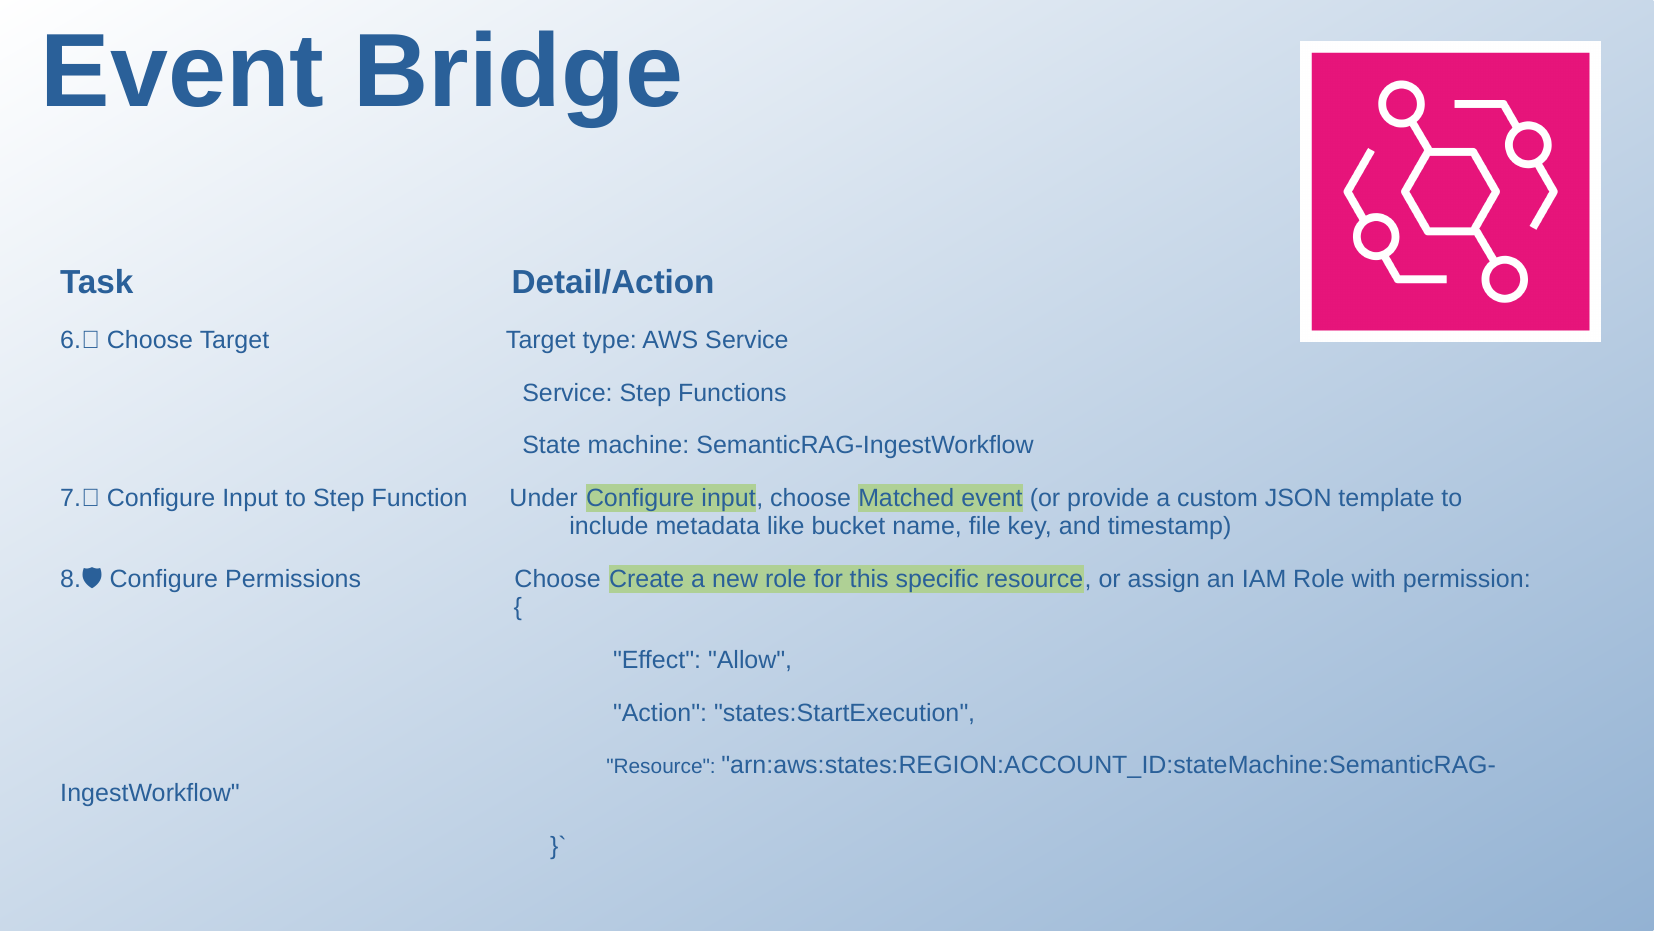

Event Bridge
Task Detail/Action
6.🔗 Choose Target Target type: AWS Service
 Service: Step Functions
 State machine: SemanticRAG-IngestWorkflow
7.🧱 Configure Input to Step Function Under Configure input, choose Matched event (or provide a custom JSON template to include metadata like bucket name, file key, and timestamp)
8.🛡️ Configure Permissions Choose Create a new role for this specific resource, or assign an IAM Role with permission: {
 "Effect": "Allow",
 "Action": "states:StartExecution",
 "Resource": "arn:aws:states:REGION:ACCOUNT_ID:stateMachine:SemanticRAG-IngestWorkflow"
 }`